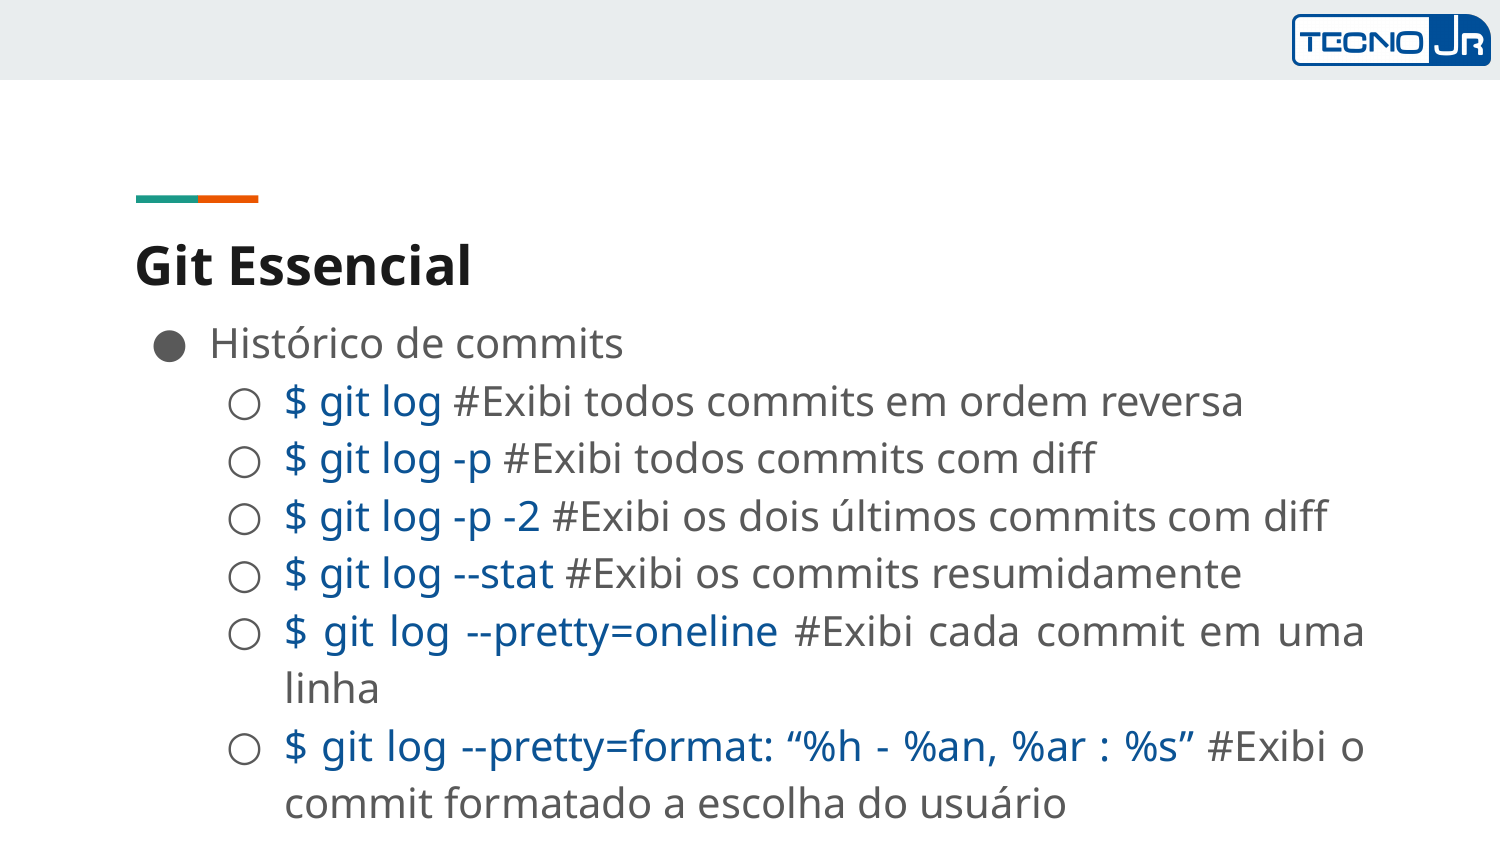

# Git Essencial
Histórico de commits
$ git log #Exibi todos commits em ordem reversa
$ git log -p #Exibi todos commits com diff
$ git log -p -2 #Exibi os dois últimos commits com diff
$ git log --stat #Exibi os commits resumidamente
$ git log --pretty=oneline #Exibi cada commit em uma linha
$ git log --pretty=format: “%h - %an, %ar : %s” #Exibi o commit formatado a escolha do usuário